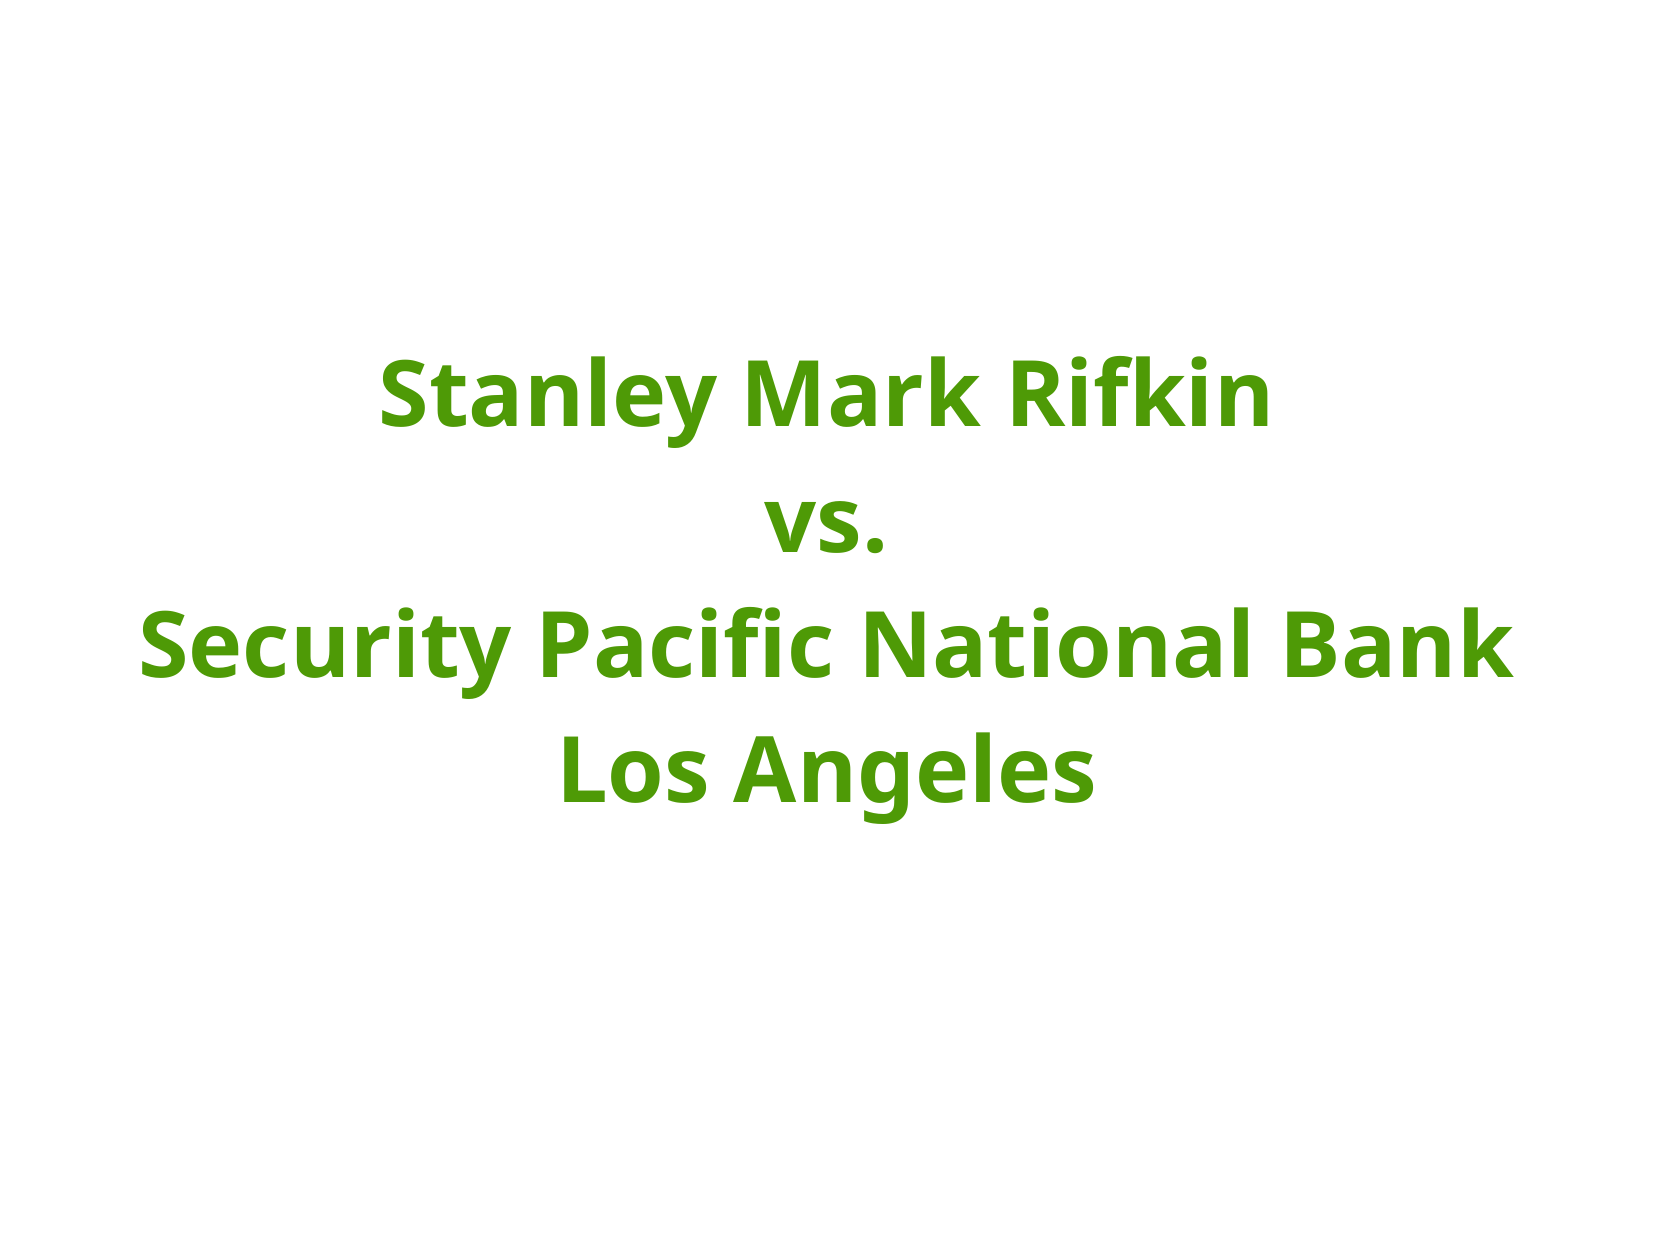

Stanley Mark Rifkin
vs.
Security Pacific National Bank
Los Angeles